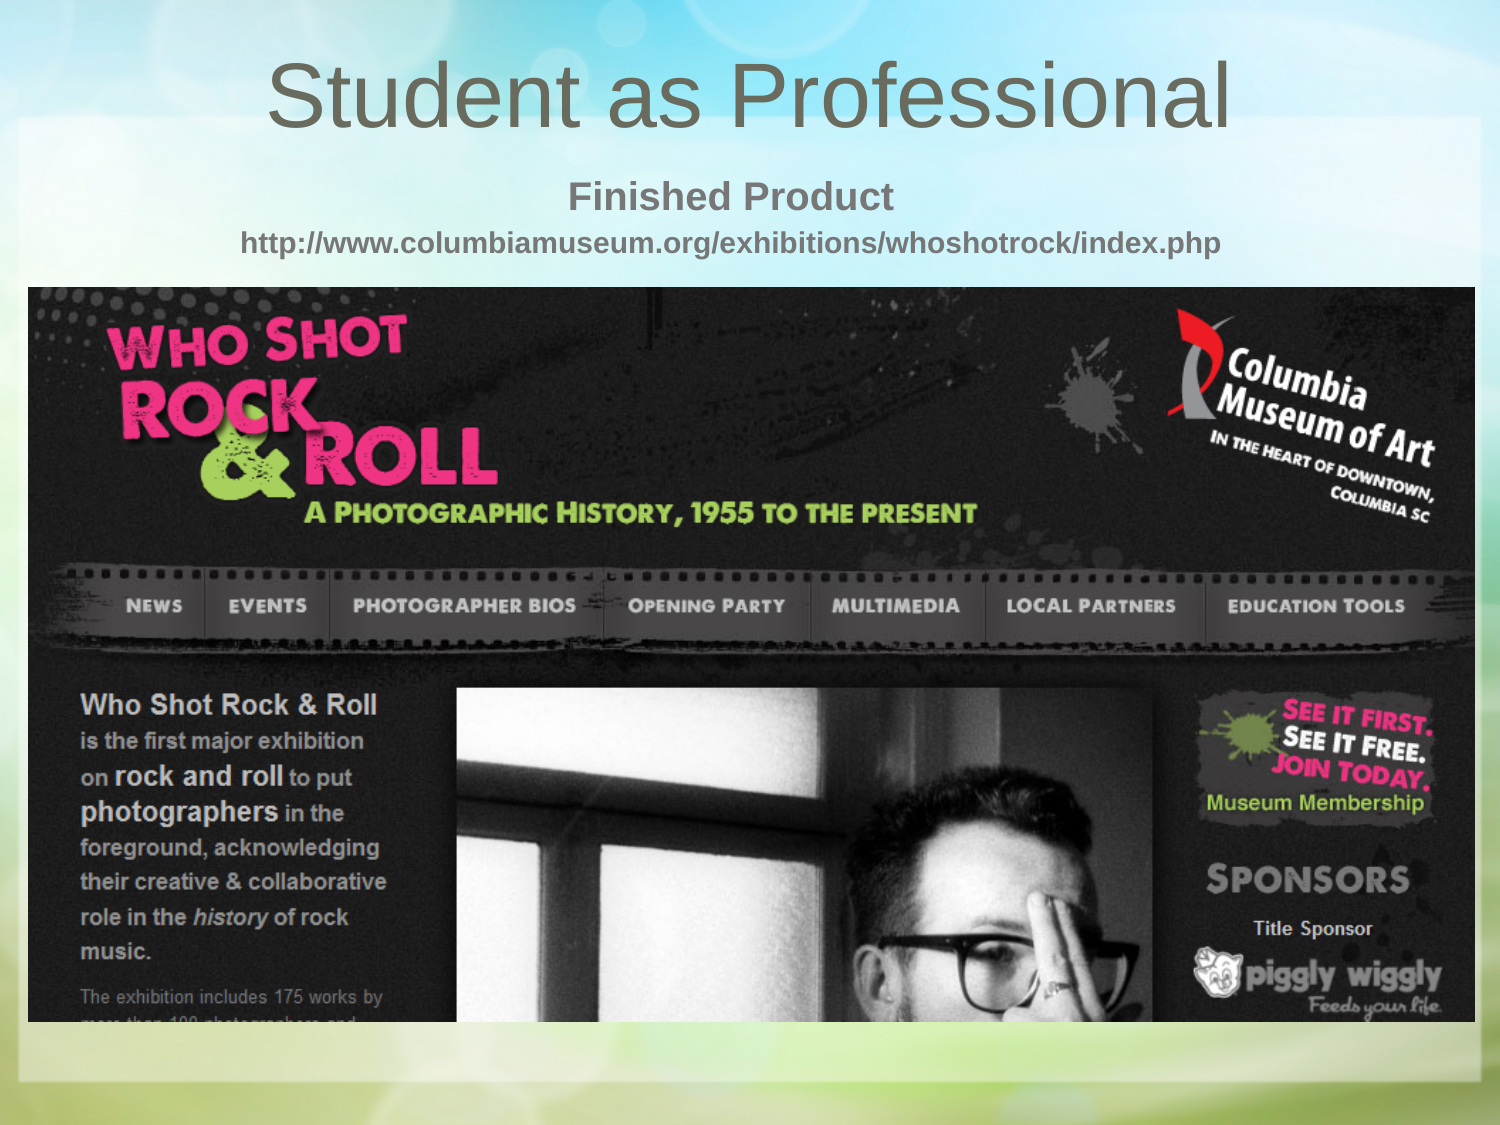

# Student as Professional
Finished Product
http://www.columbiamuseum.org/exhibitions/whoshotrock/index.php